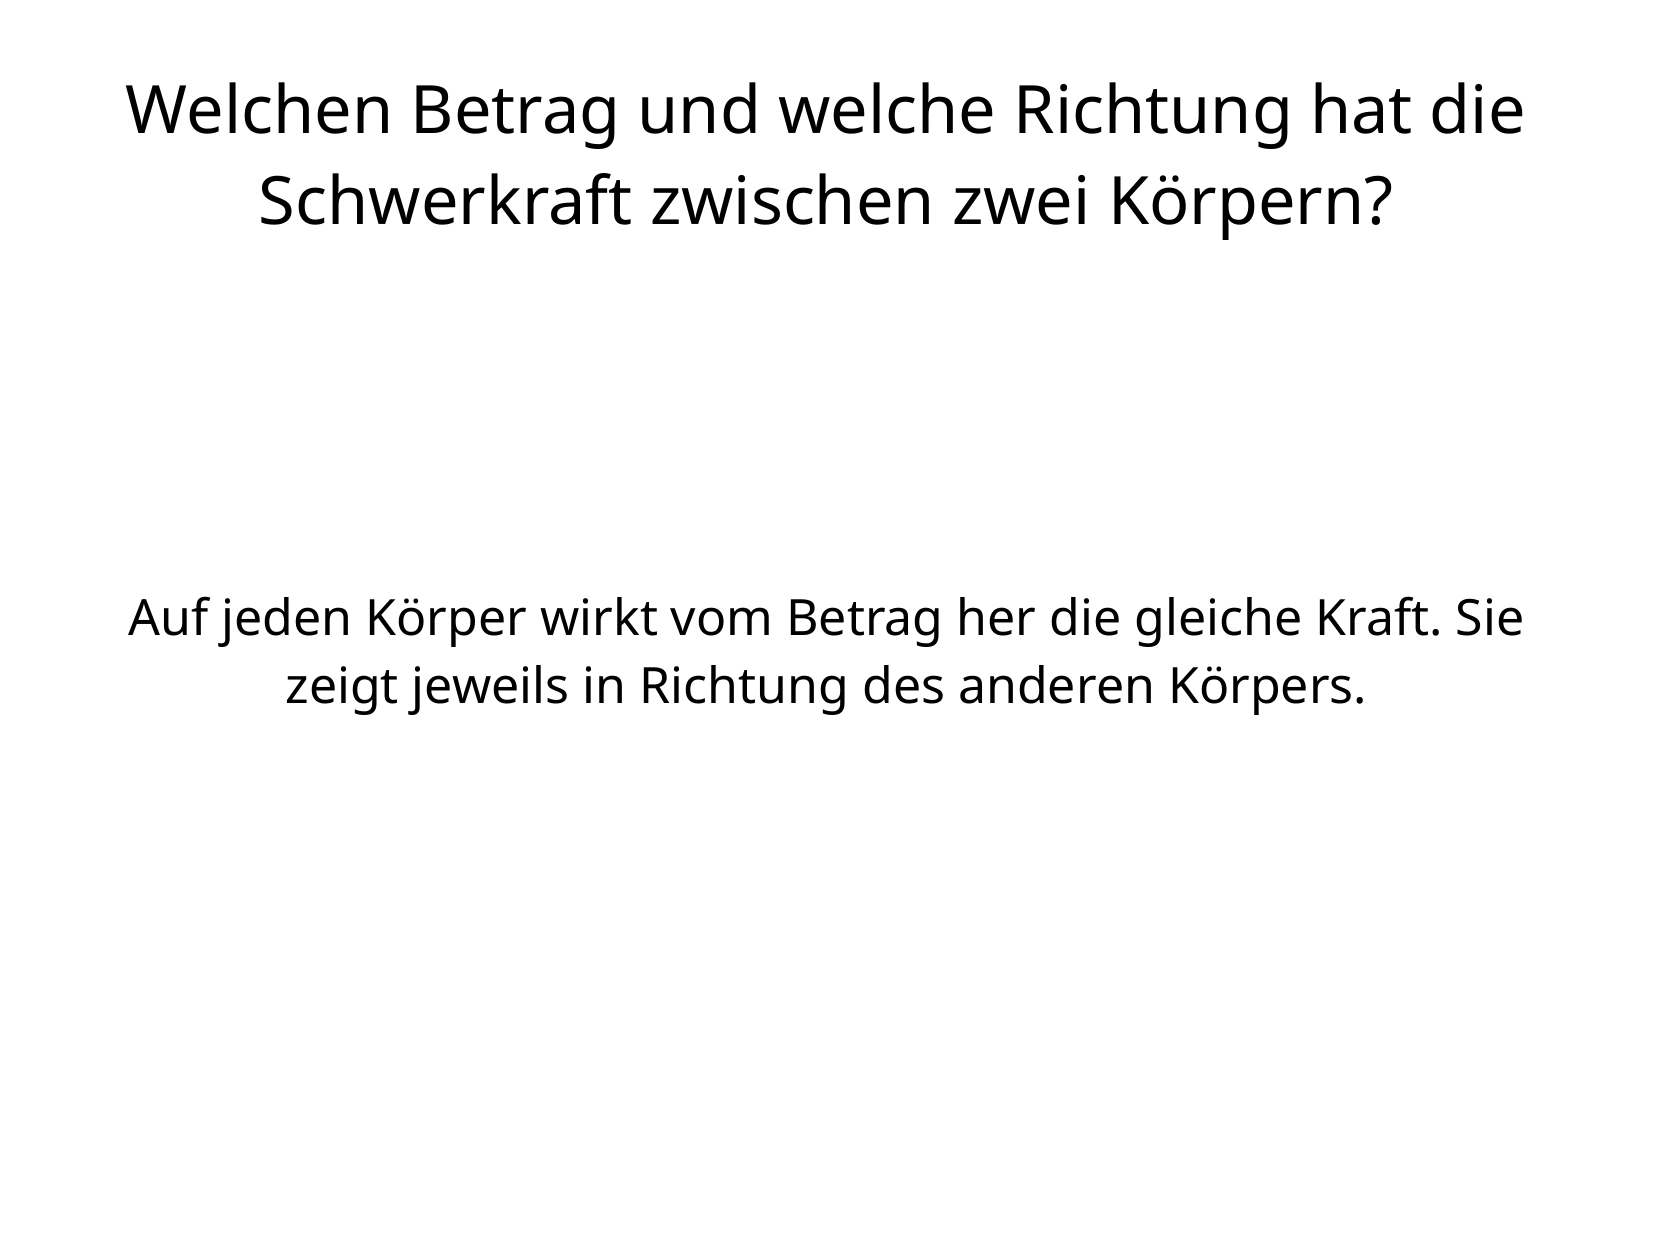

# Welchen Betrag und welche Richtung hat die Schwerkraft zwischen zwei Körpern?
Auf jeden Körper wirkt vom Betrag her die gleiche Kraft. Sie zeigt jeweils in Richtung des anderen Körpers.